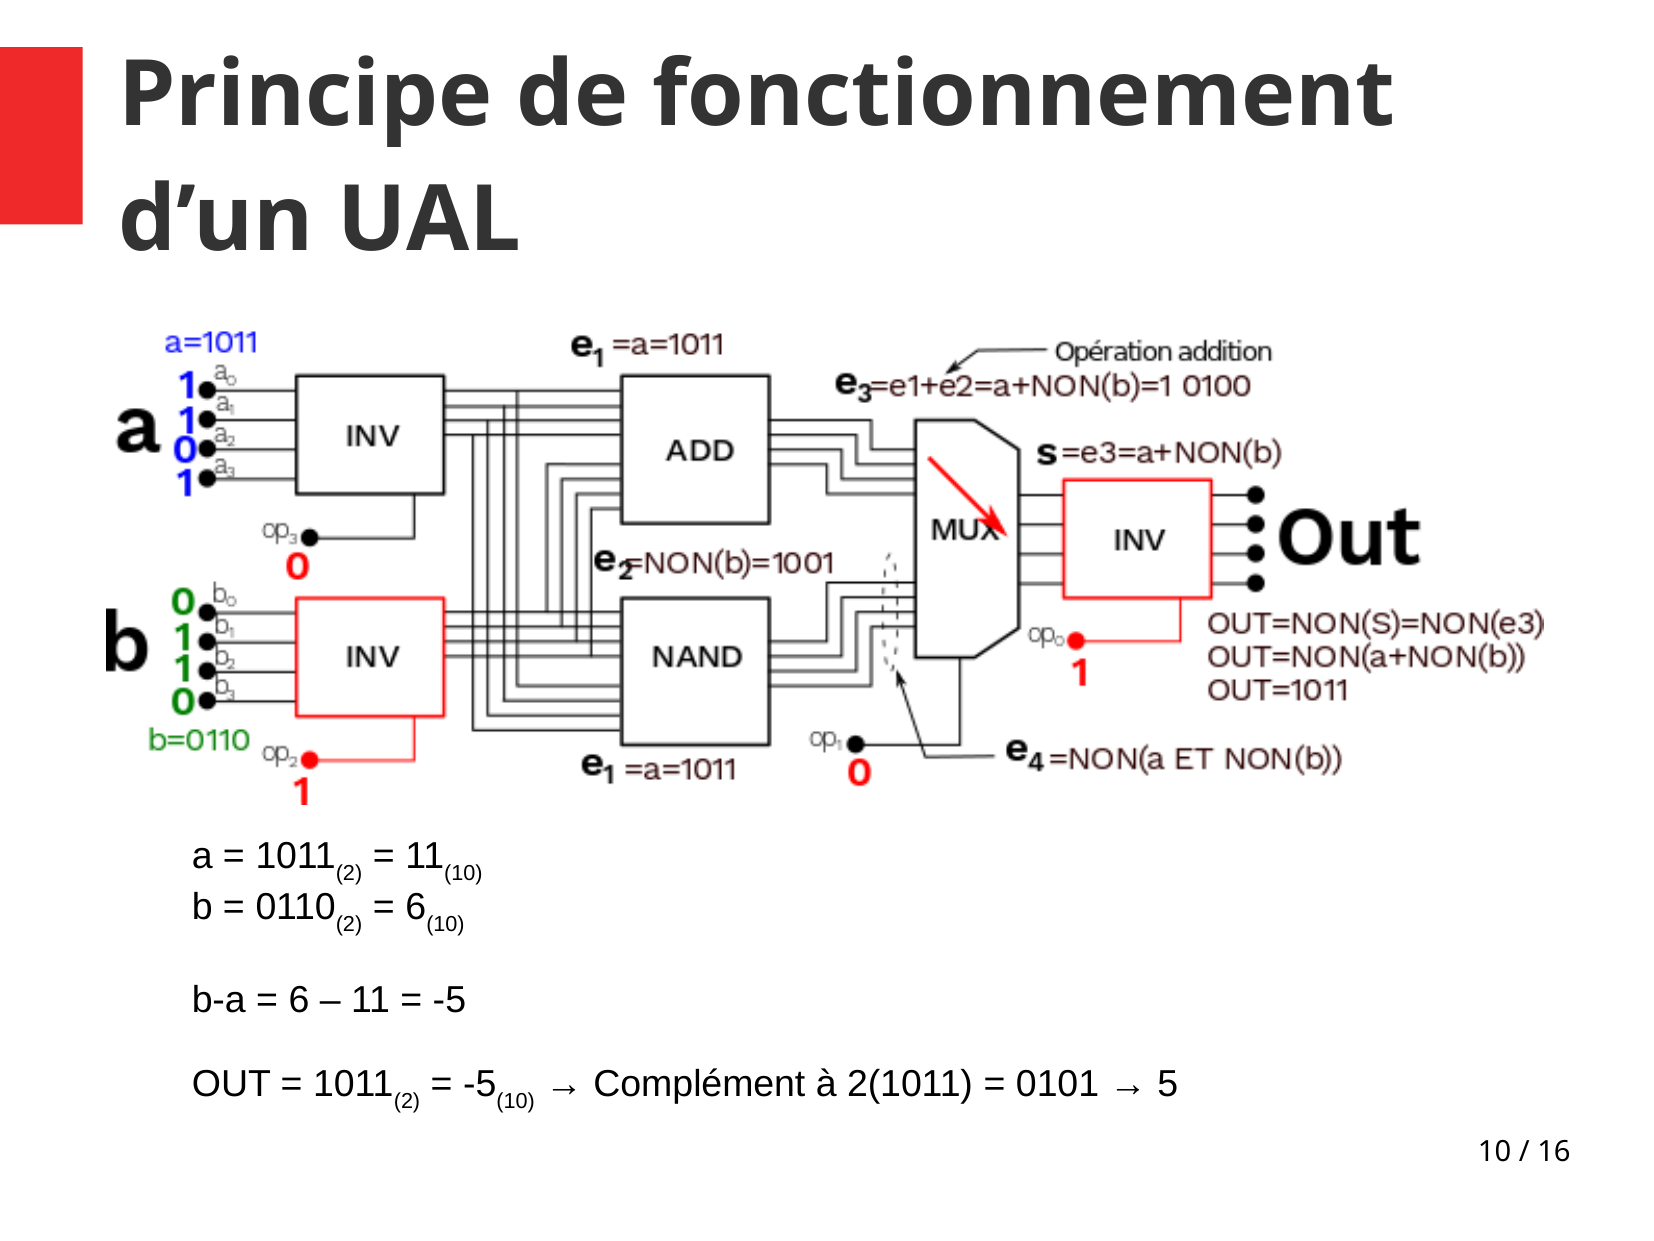

# Principe de fonctionnement d’un UAL
a = 1011(2) = 11(10)
b = 0110(2) = 6(10)
b-a = 6 – 11 = -5
OUT = 1011(2) = -5(10) → Complément à 2(1011) = 0101 → 5
10